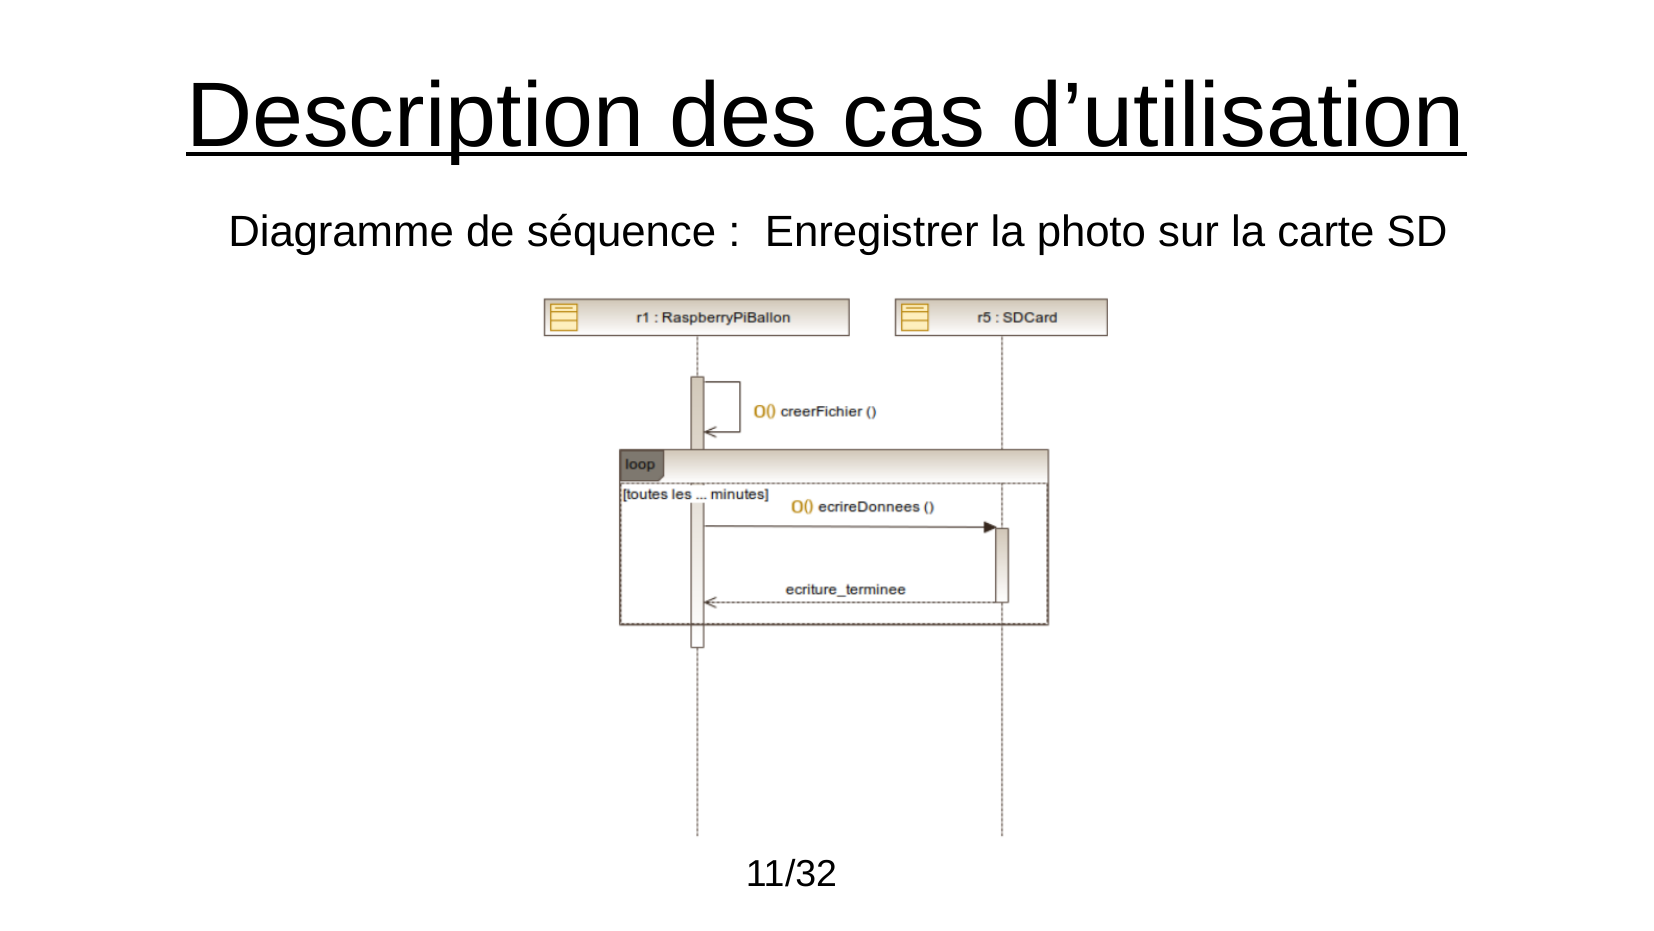

# Description des cas d’utilisation
Diagramme de séquence : Enregistrer la photo sur la carte SD